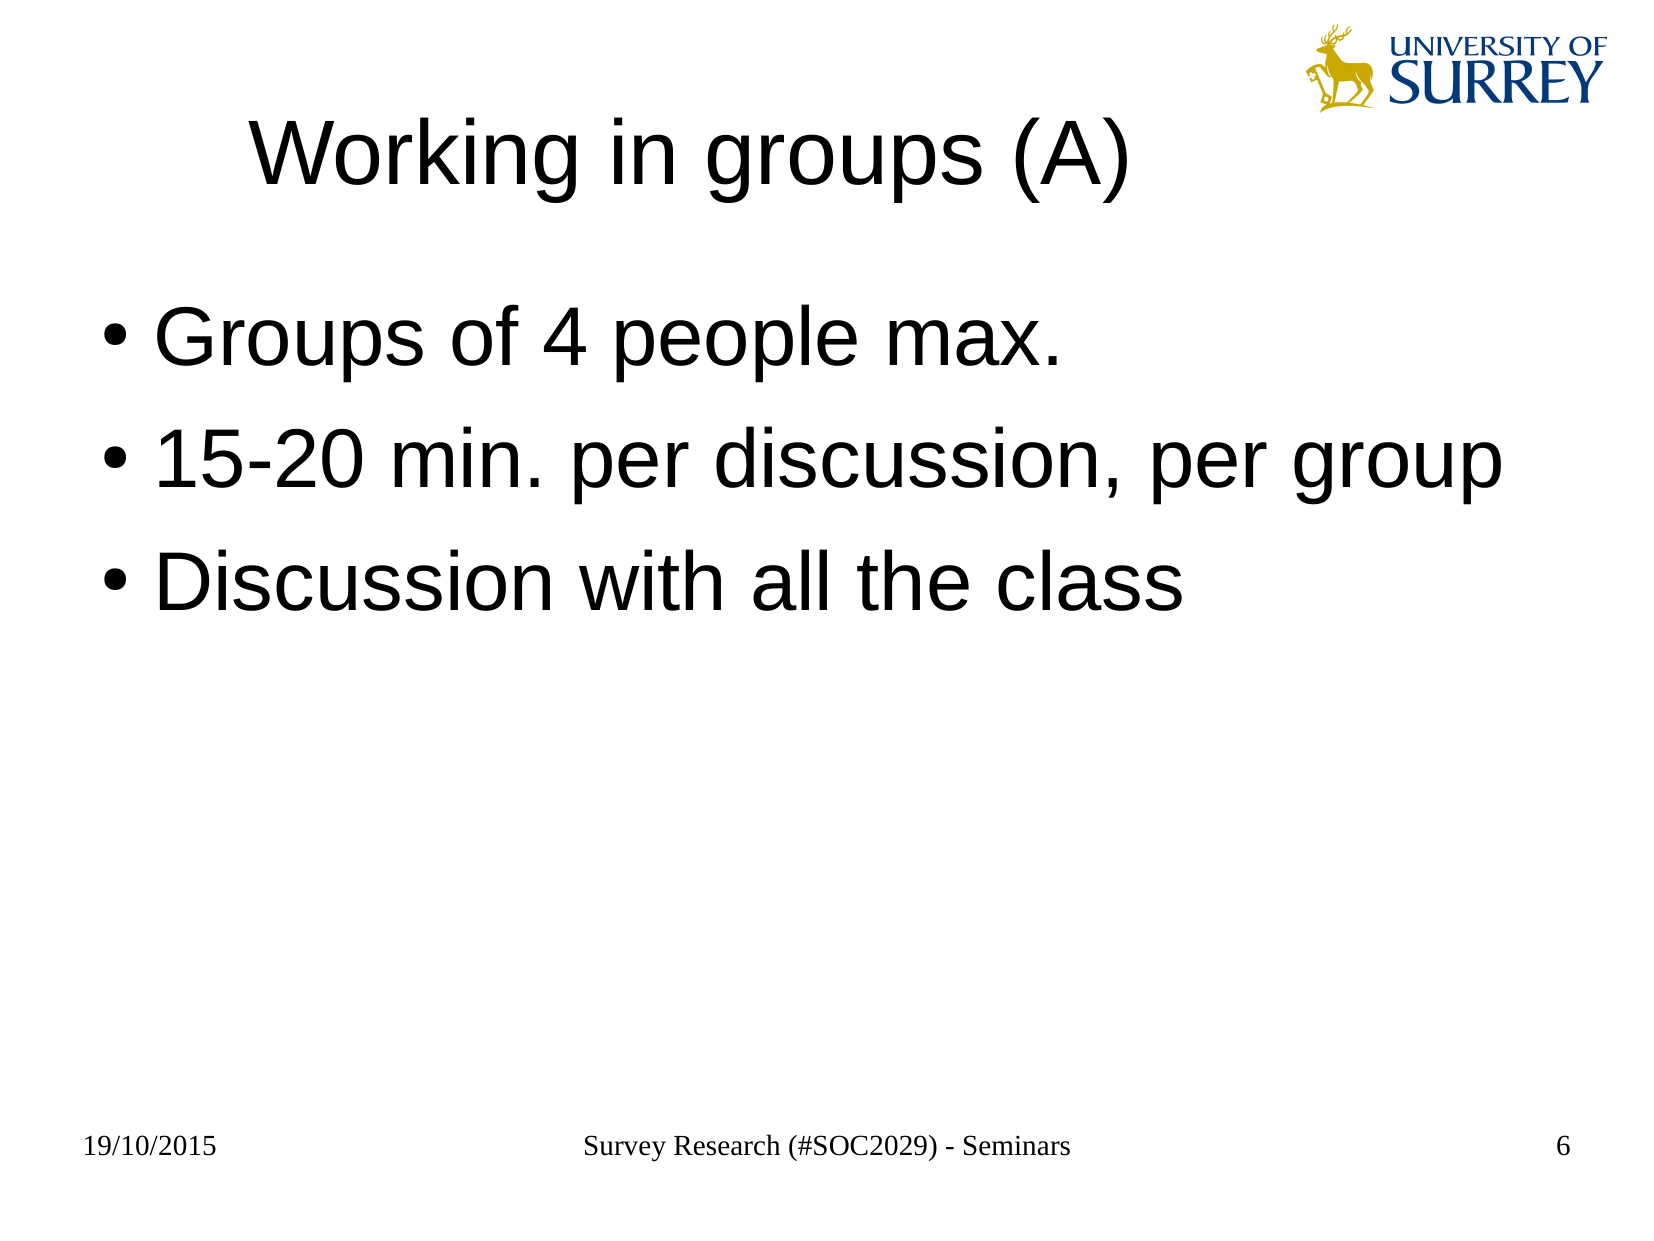

# Working in groups (A)
Groups of 4 people max.
15-20 min. per discussion, per group
Discussion with all the class
05/10/2015
6